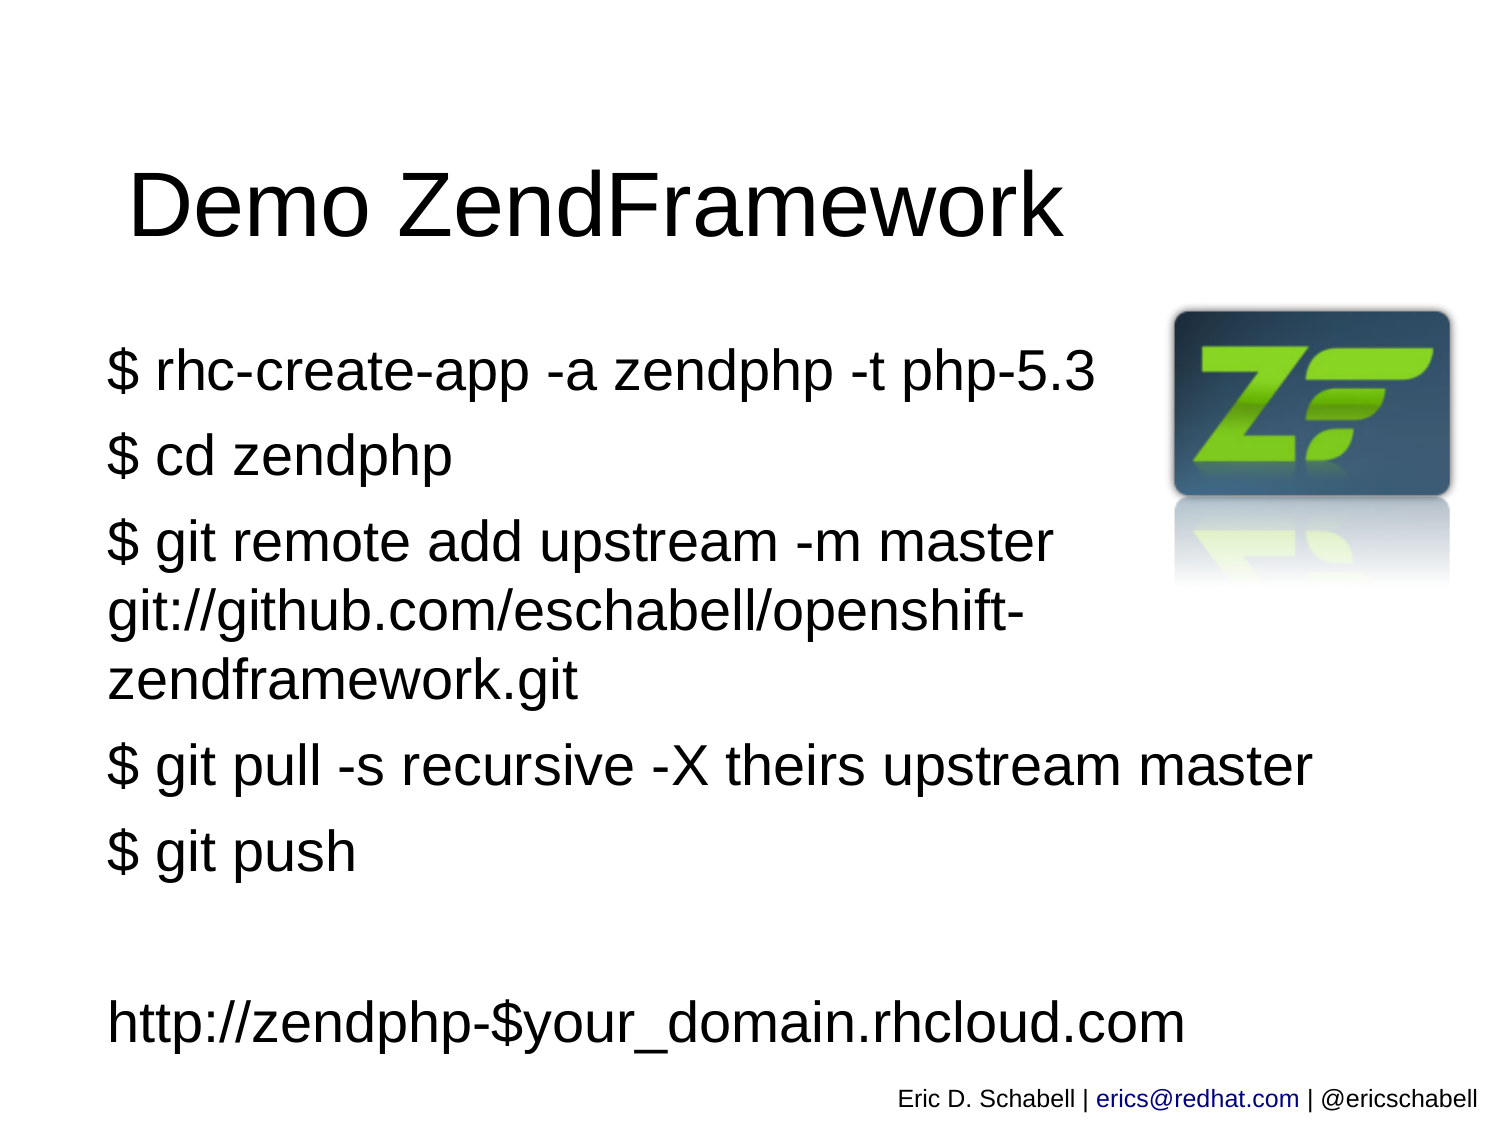

# Demo ZendFramework
$ rhc-create-app -a zendphp -t php-5.3
$ cd zendphp
$ git remote add upstream -m master git://github.com/eschabell/openshift-zendframework.git
$ git pull -s recursive -X theirs upstream master
$ git push
http://zendphp-$your_domain.rhcloud.com